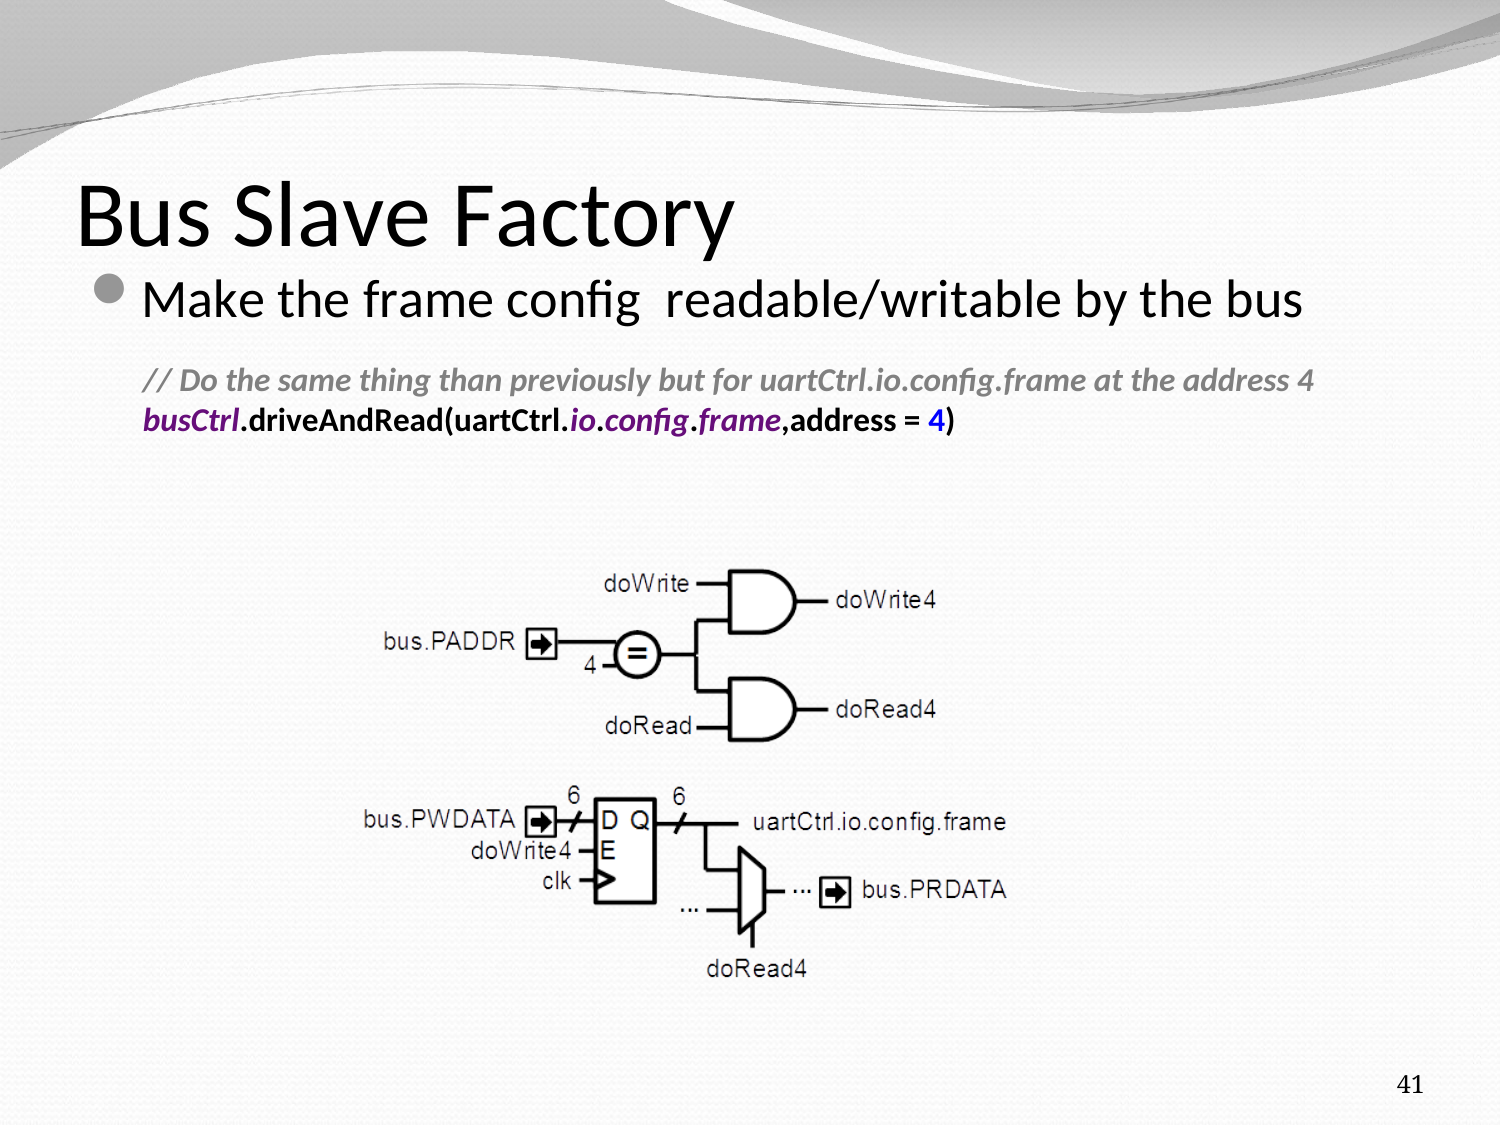

# Bus Slave Factory
Make the frame config readable/writable by the bus
// Do the same thing than previously but for uartCtrl.io.config.frame at the address 4
busCtrl.driveAndRead(uartCtrl.io.config.frame,address = 4)